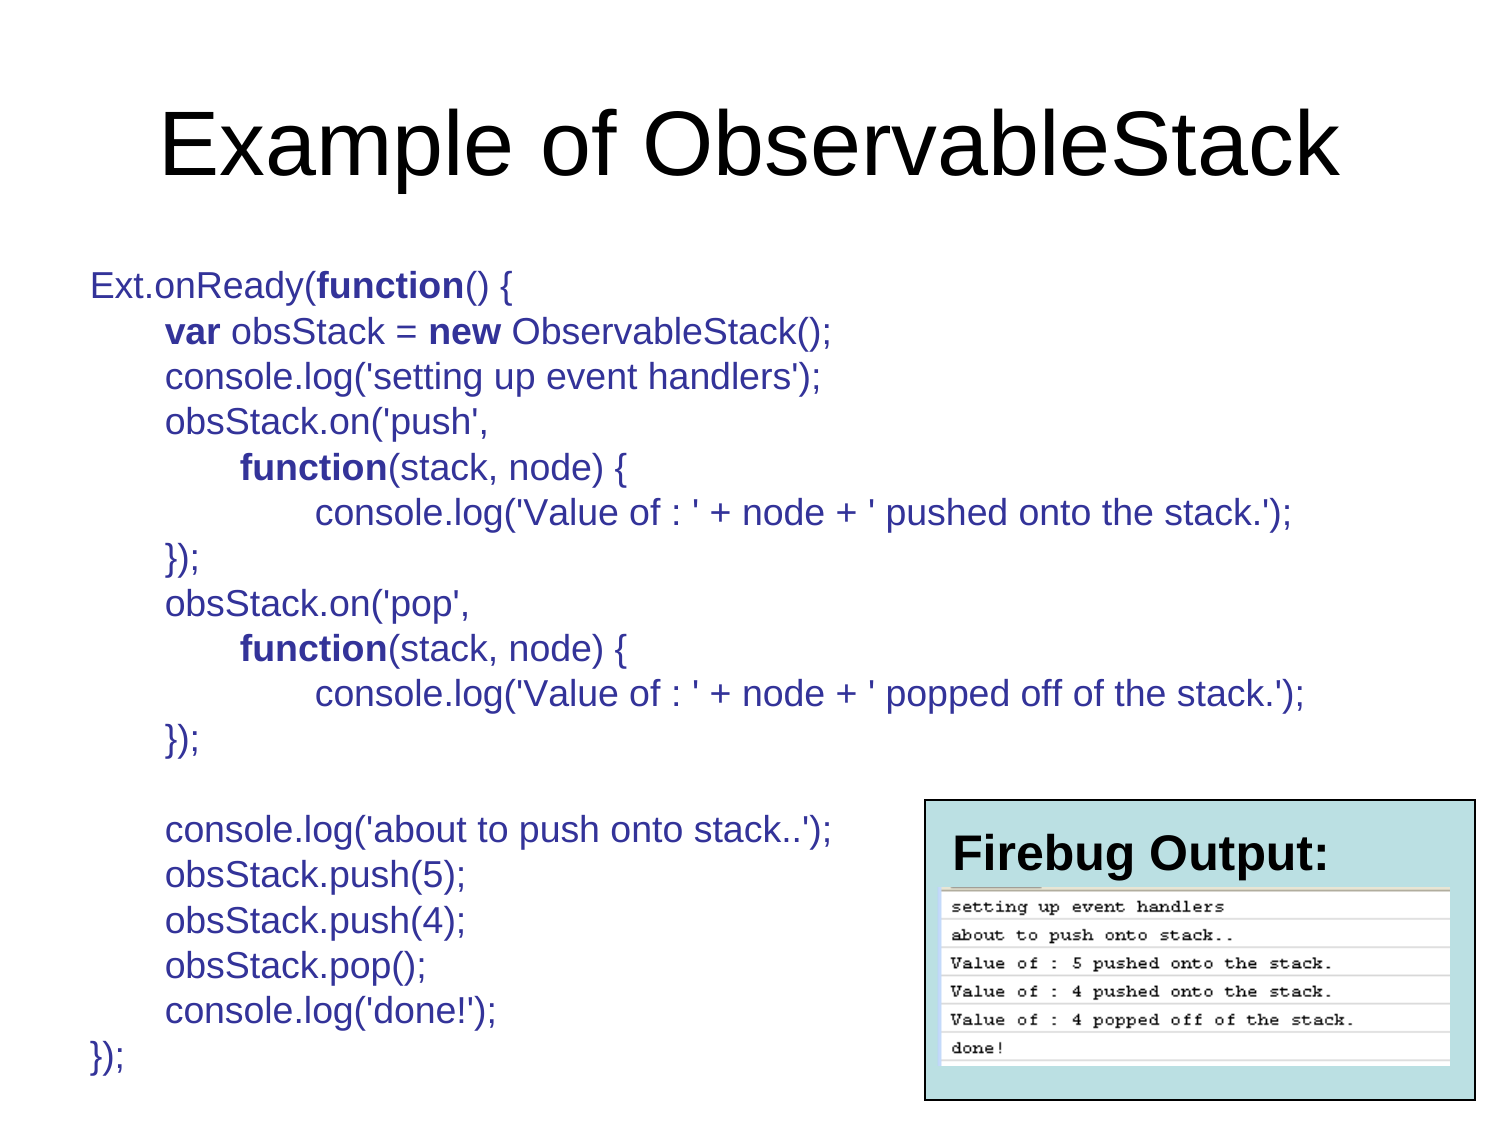

# Example of ObservableStack
Ext.onReady(function() {
var obsStack = new ObservableStack();
console.log('setting up event handlers');
obsStack.on('push',
function(stack, node) {
console.log('Value of : ' + node + ' pushed onto the stack.');
});
obsStack.on('pop',
function(stack, node) {
console.log('Value of : ' + node + ' popped off of the stack.');
});
console.log('about to push onto stack..');
obsStack.push(5);
obsStack.push(4);
obsStack.pop();
console.log('done!');
});
Firebug Output: